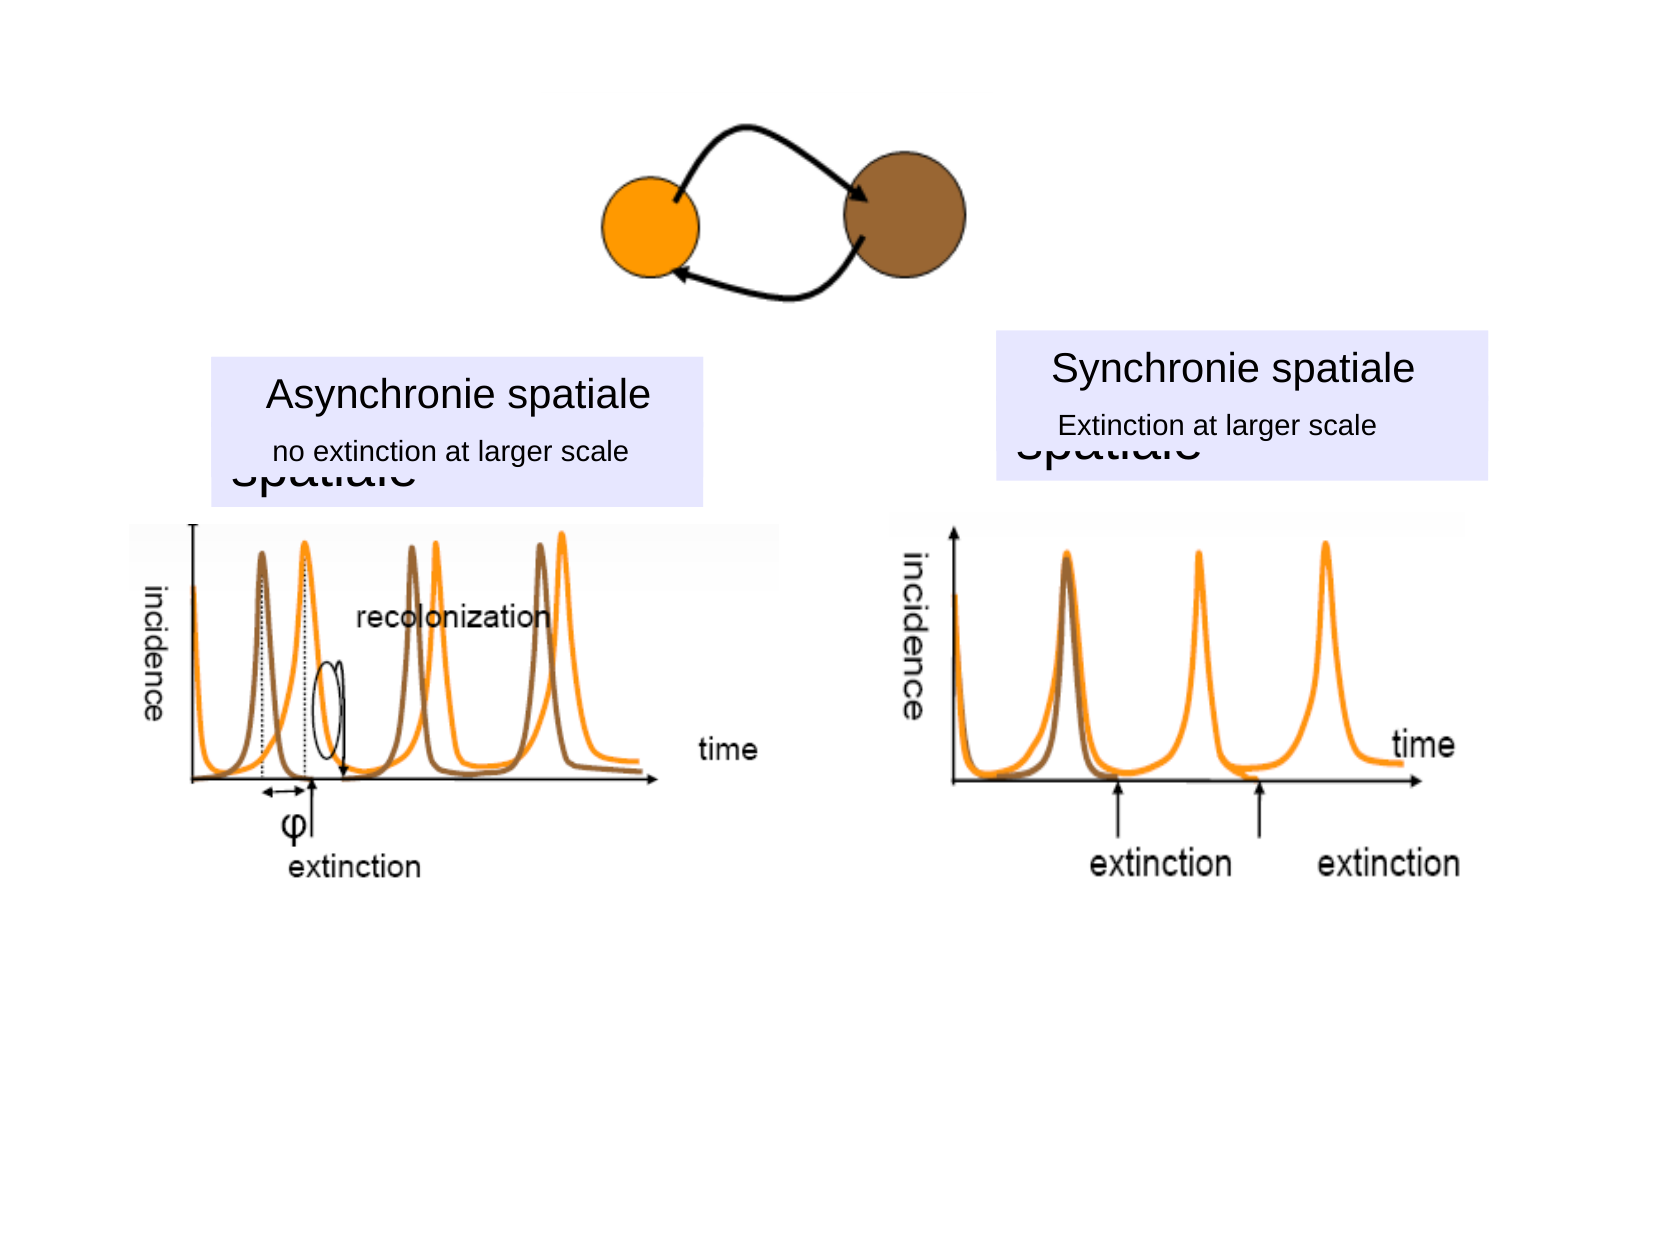

Asynchronie spatiale
 Synchronie spatiale
 Asynchronie spatiale
 Asynchronie spatiale
 Extinction at larger scale
 no extinction at larger scale